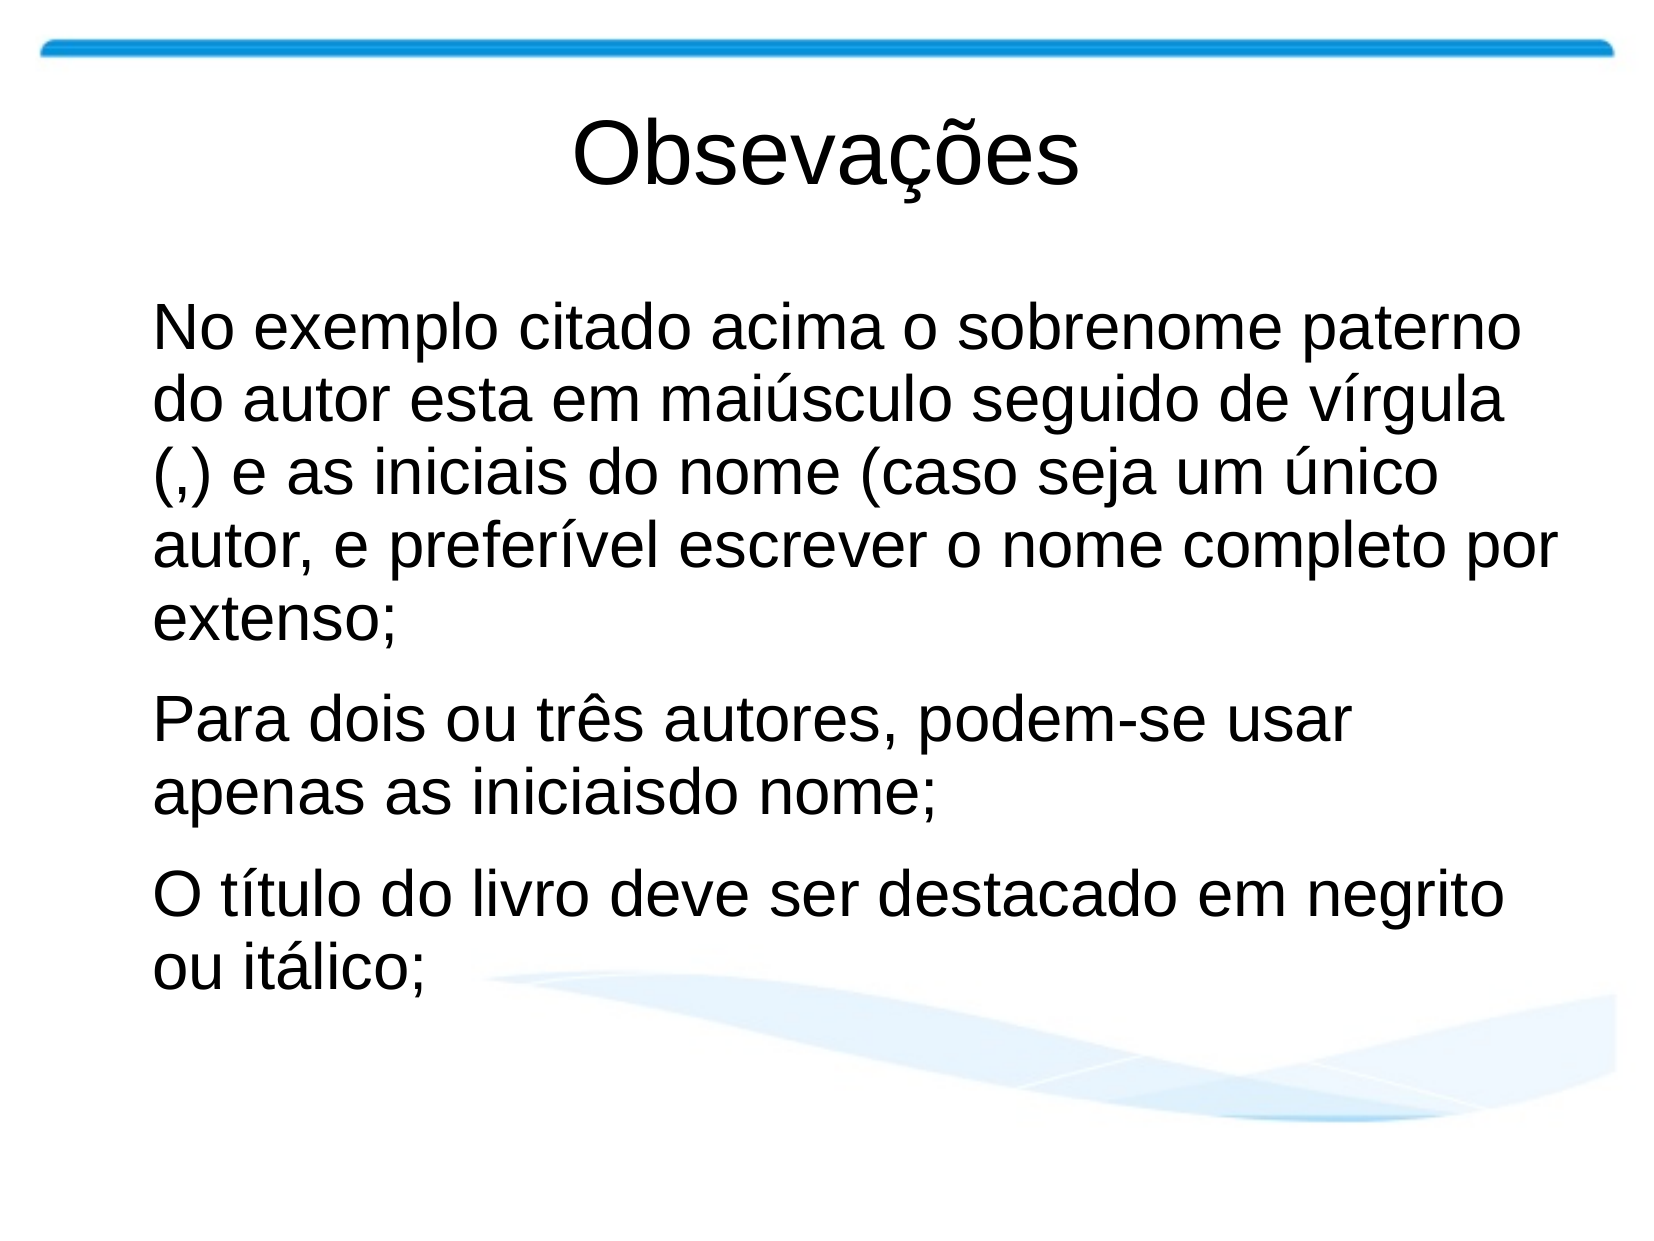

# Obsevações
No exemplo citado acima o sobrenome paterno do autor esta em maiúsculo seguido de vírgula (,) e as iniciais do nome (caso seja um único autor, e preferível escrever o nome completo por extenso;
Para dois ou três autores, podem-se usar apenas as iniciaisdo nome;
O título do livro deve ser destacado em negrito ou itálico;